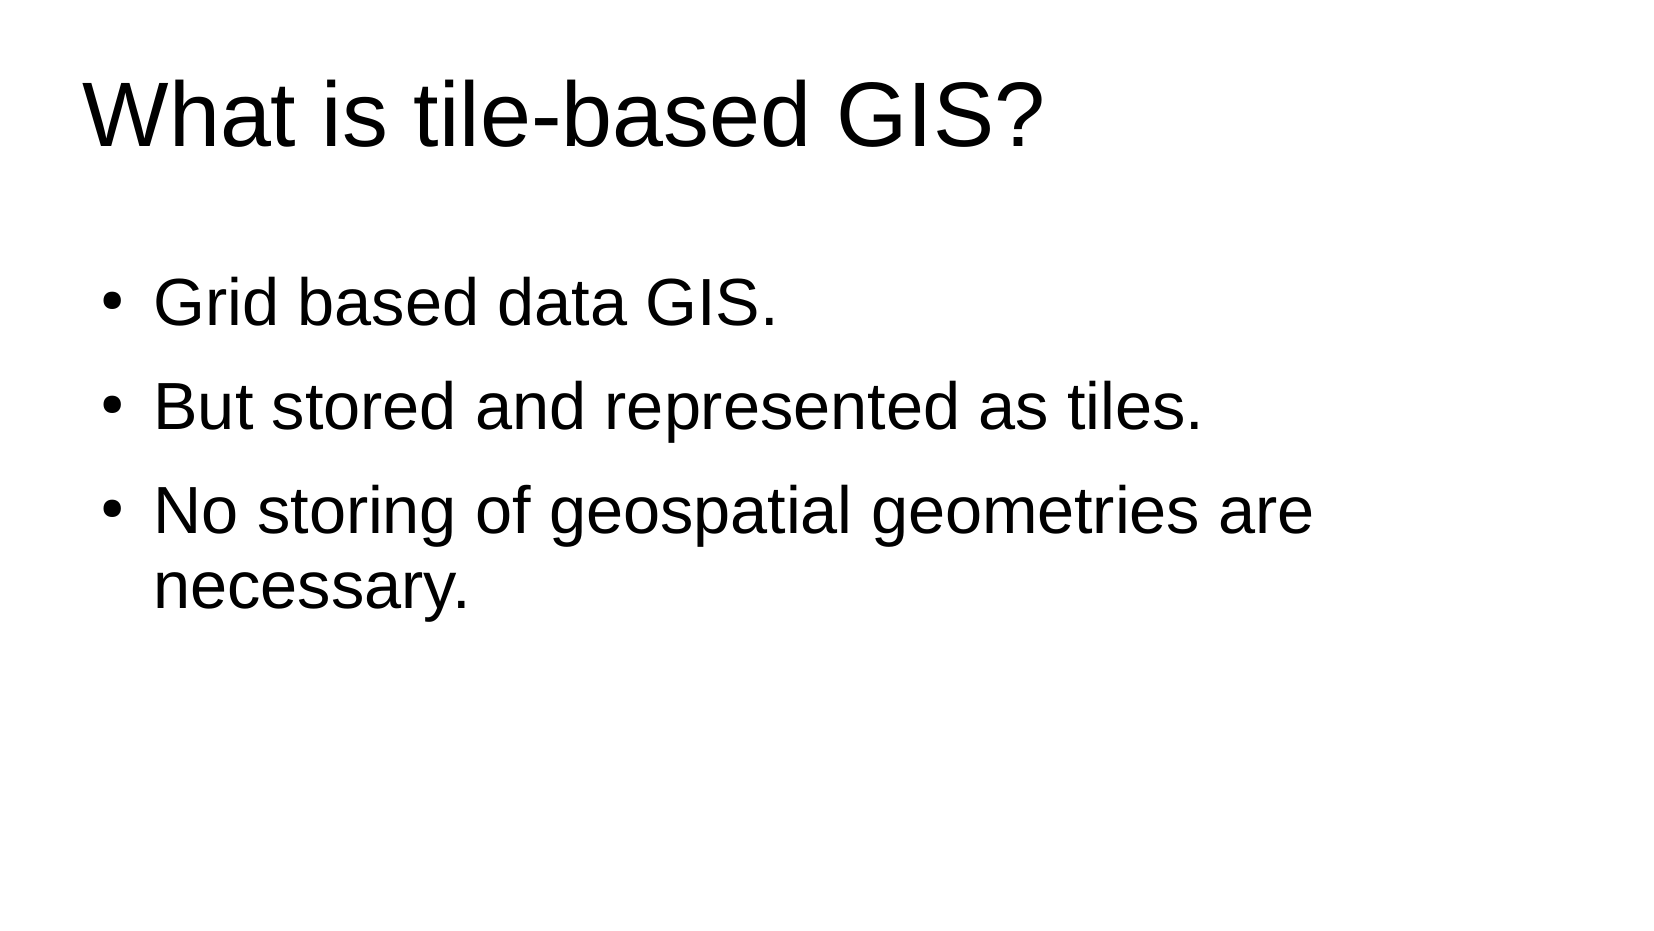

# What is tile-based GIS?
Grid based data GIS.
But stored and represented as tiles.
No storing of geospatial geometries are necessary.